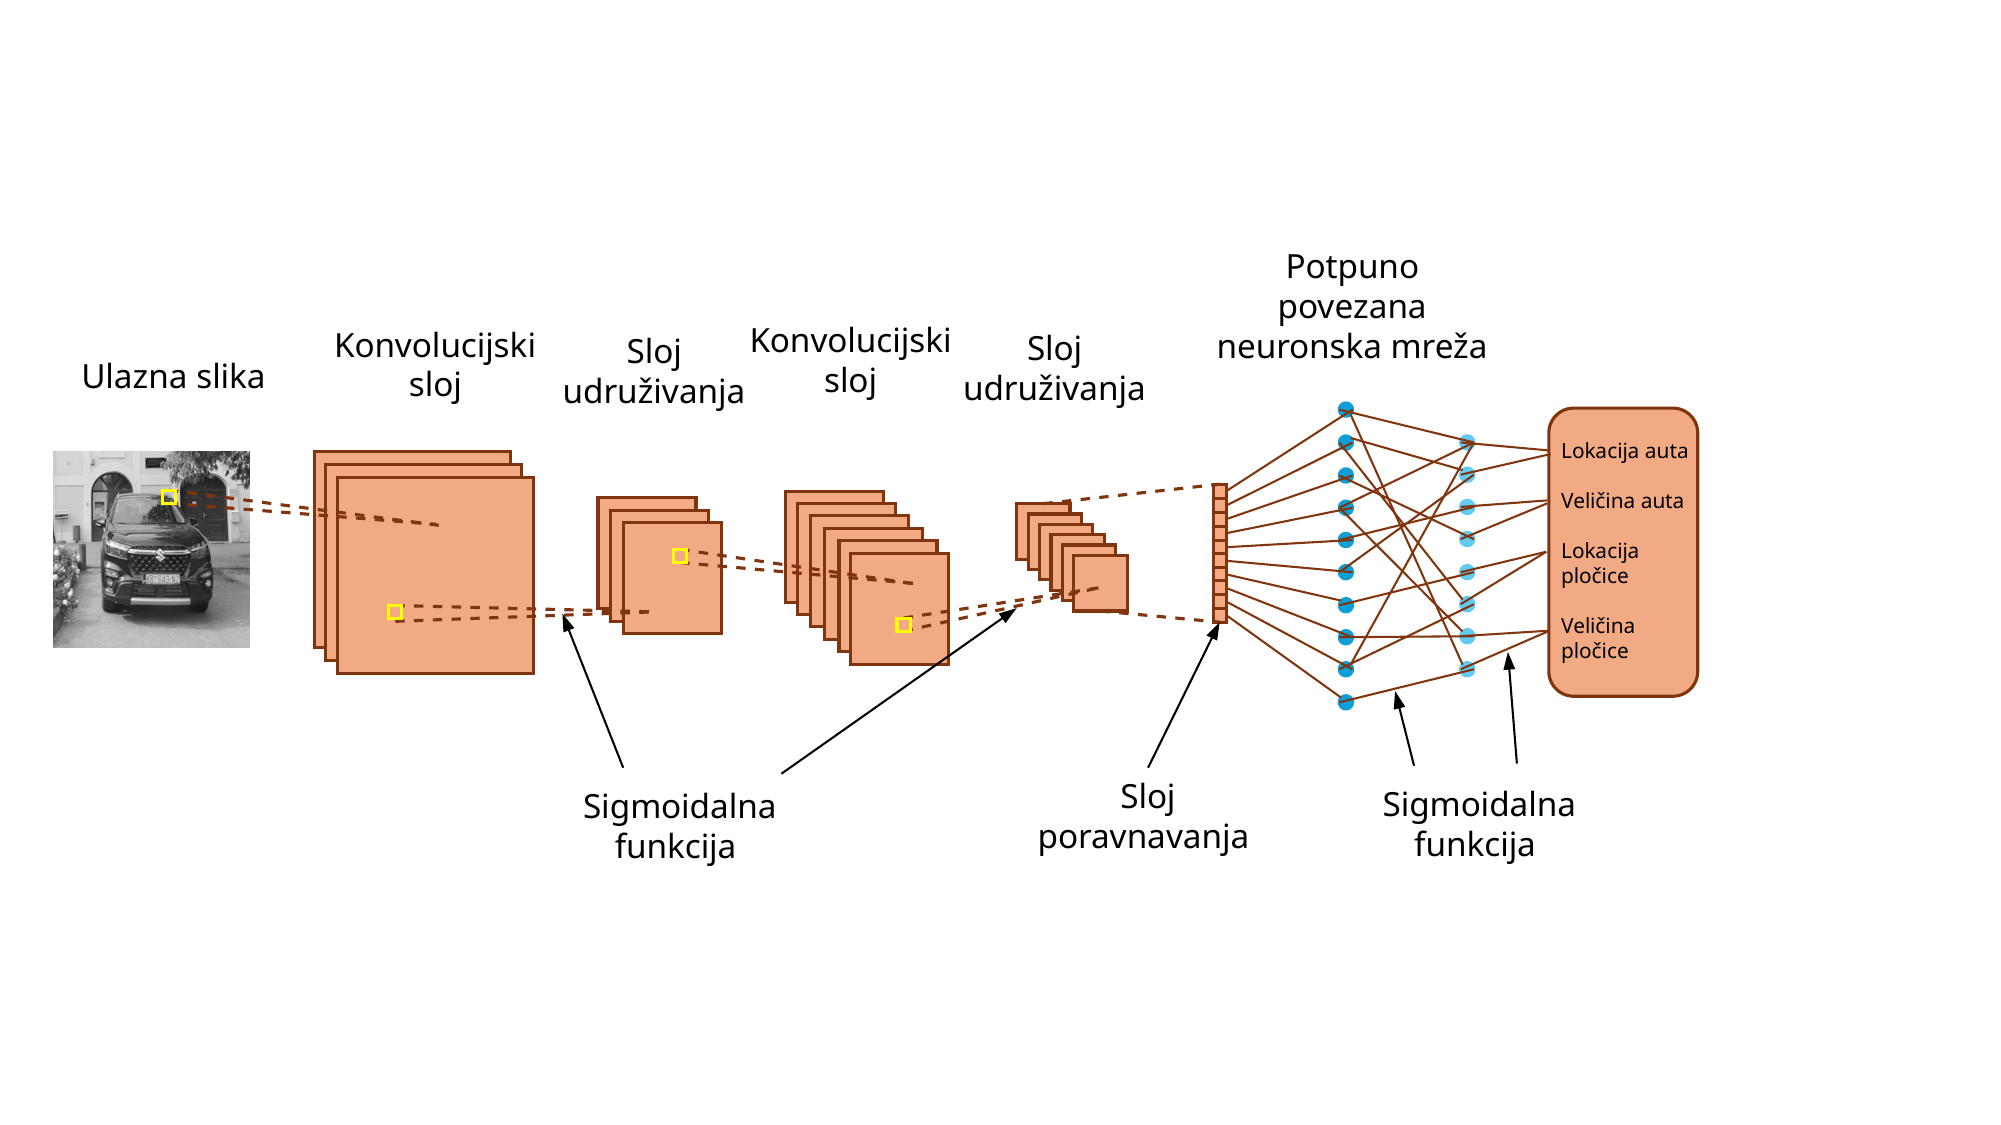

Potpuno povezana neuronska mreža
Konvolucijski
sloj
Konvolucijski
sloj
Sloj udruživanja
Sloj udruživanja
Ulazna slika
Lokacija auta
Veličina auta
Lokacija pločice
Veličina pločice
Sloj poravnavanja
Sigmoidalna funkcija
Sigmoidalna funkcija